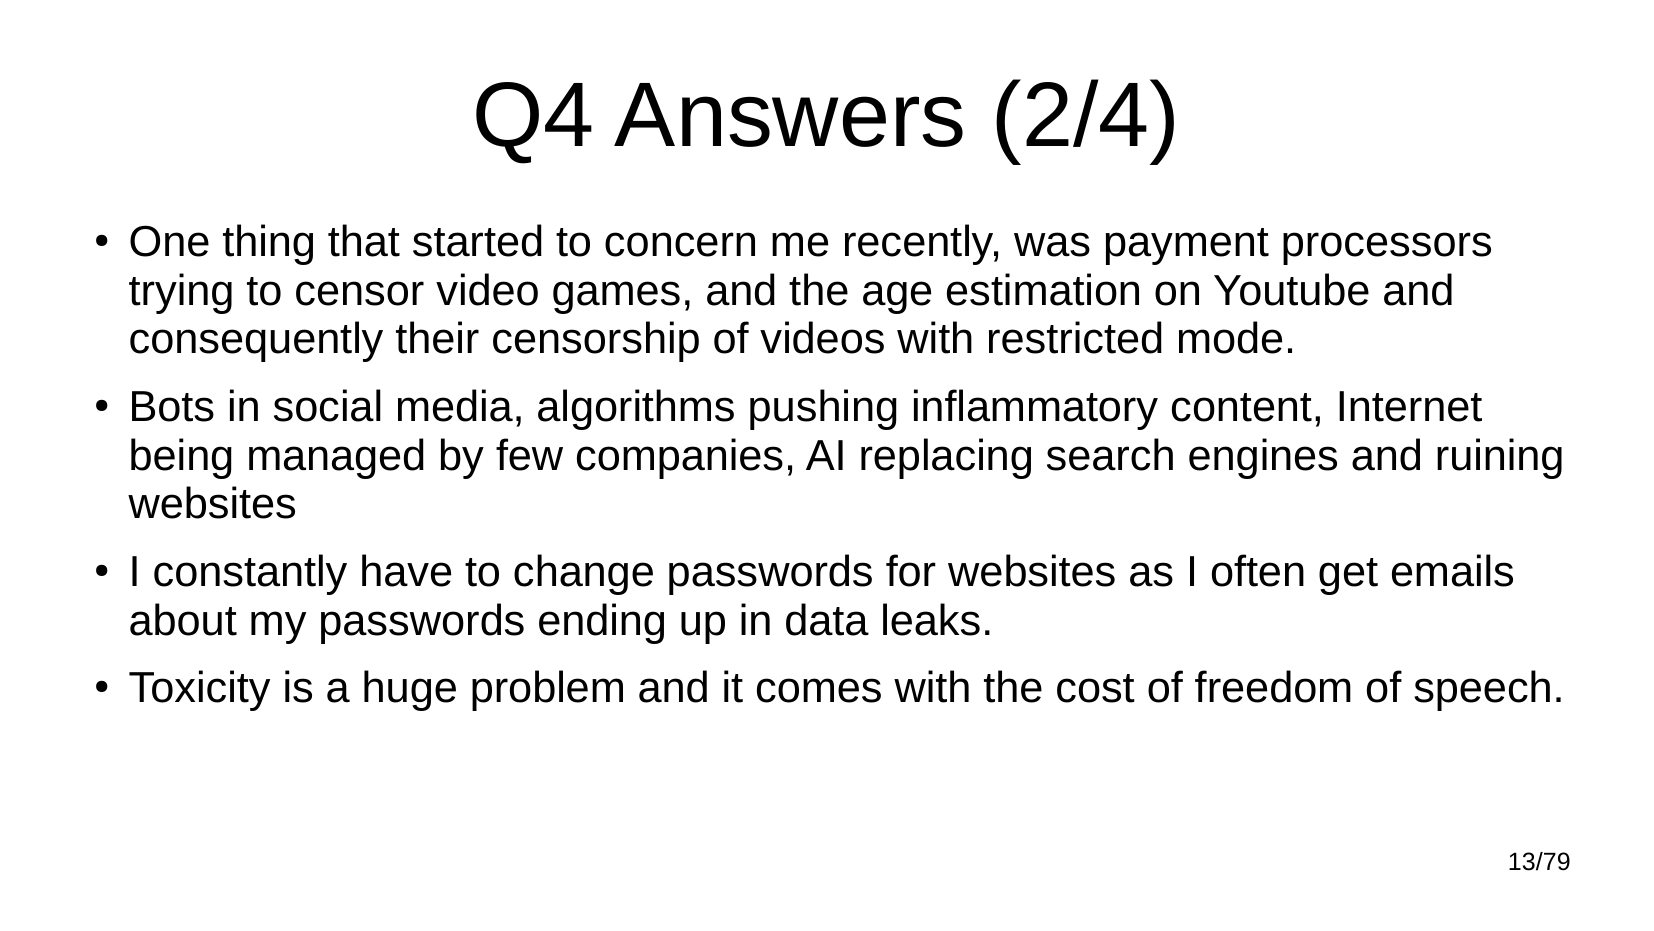

# Q4 Answers (2/4)
One thing that started to concern me recently, was payment processors trying to censor video games, and the age estimation on Youtube and consequently their censorship of videos with restricted mode.
Bots in social media, algorithms pushing inflammatory content, Internet being managed by few companies, AI replacing search engines and ruining websites
I constantly have to change passwords for websites as I often get emails about my passwords ending up in data leaks.
Toxicity is a huge problem and it comes with the cost of freedom of speech.
13